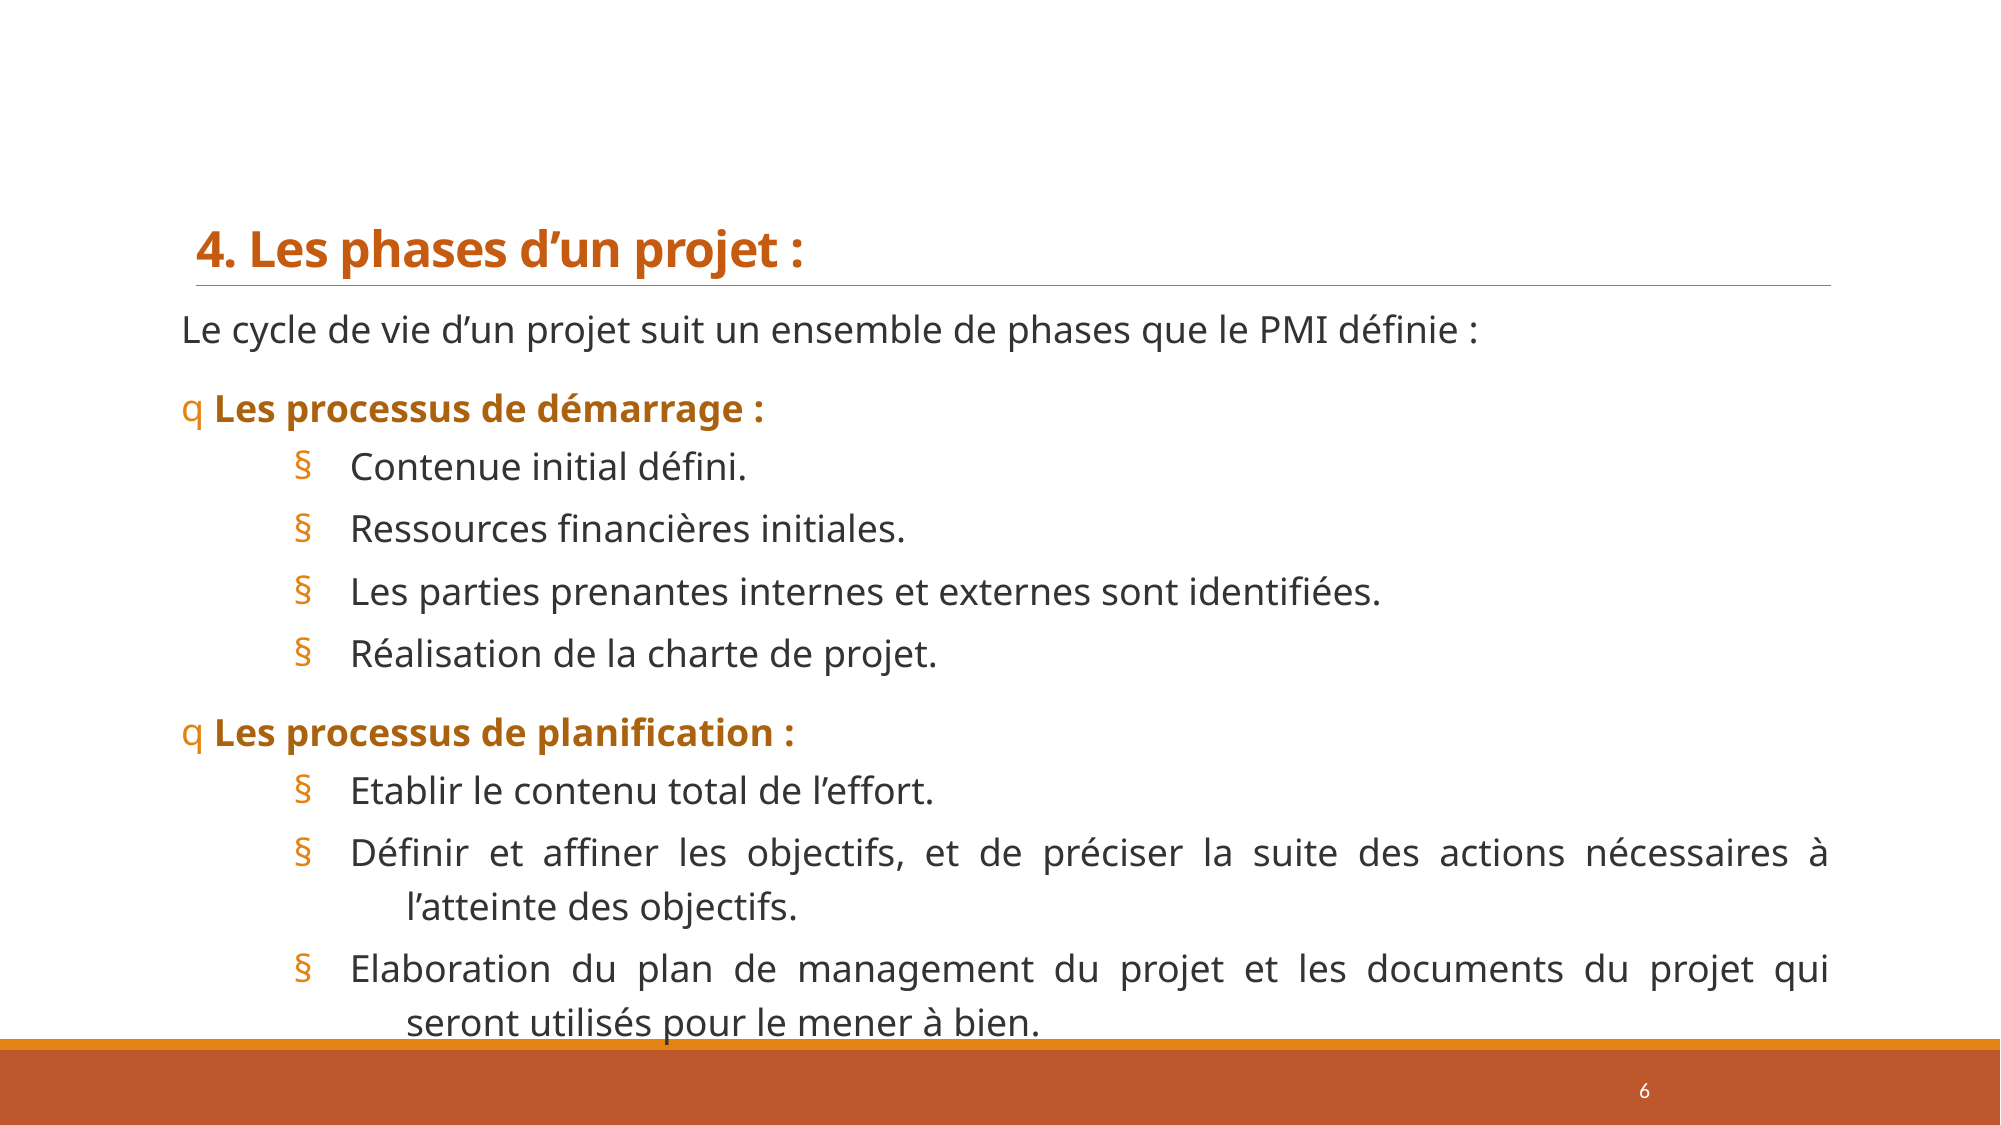

# 4. Les phases d’un projet :
Le cycle de vie d’un projet suit un ensemble de phases que le PMI définie :
 Les processus de démarrage :
Contenue initial défini.
Ressources financières initiales.
Les parties prenantes internes et externes sont identifiées.
Réalisation de la charte de projet.
 Les processus de planification :
Etablir le contenu total de l’effort.
Définir et affiner les objectifs, et de préciser la suite des actions nécessaires à l’atteinte des objectifs.
Elaboration du plan de management du projet et les documents du projet qui seront utilisés pour le mener à bien.